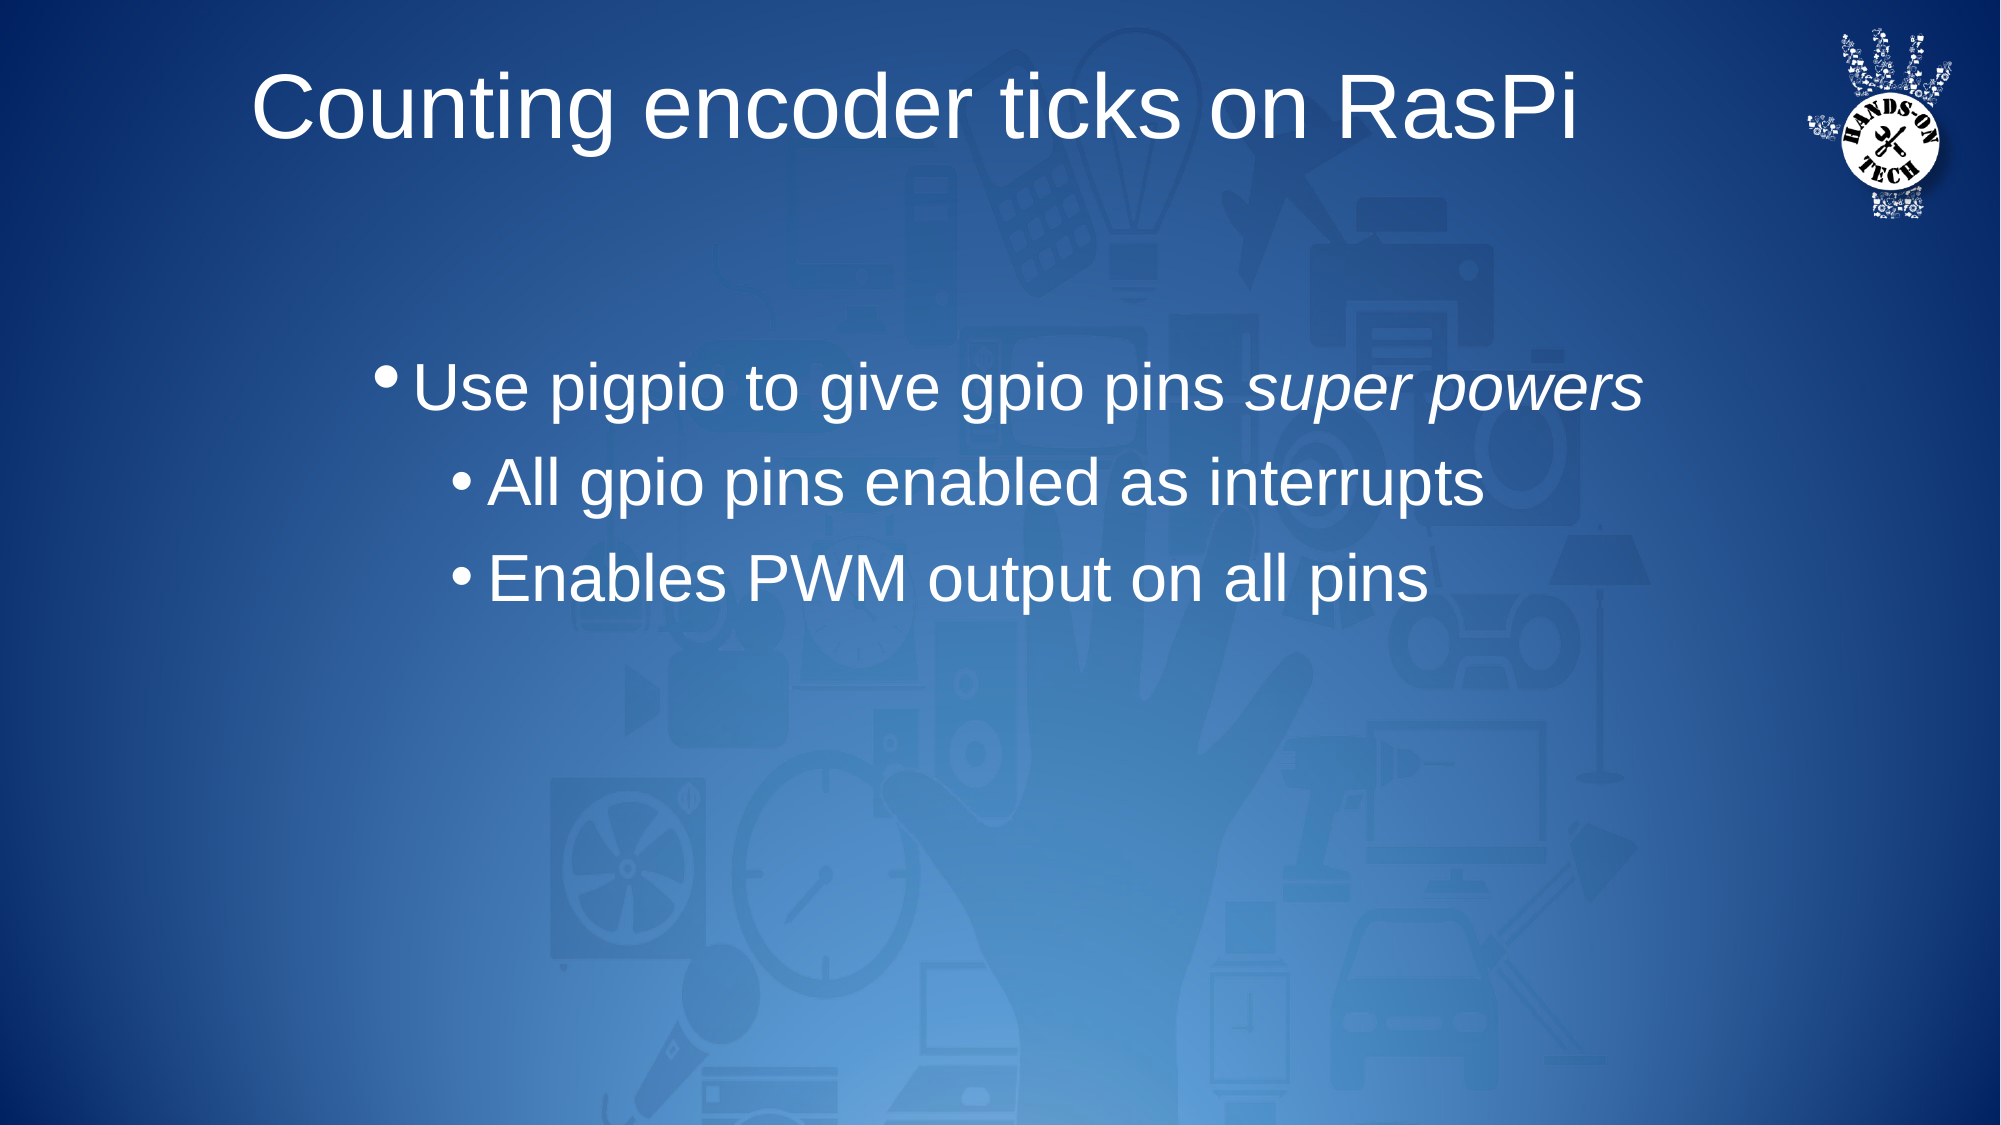

Counting encoder ticks on RasPi
Use pigpio to give gpio pins super powers
All gpio pins enabled as interrupts
Enables PWM output on all pins